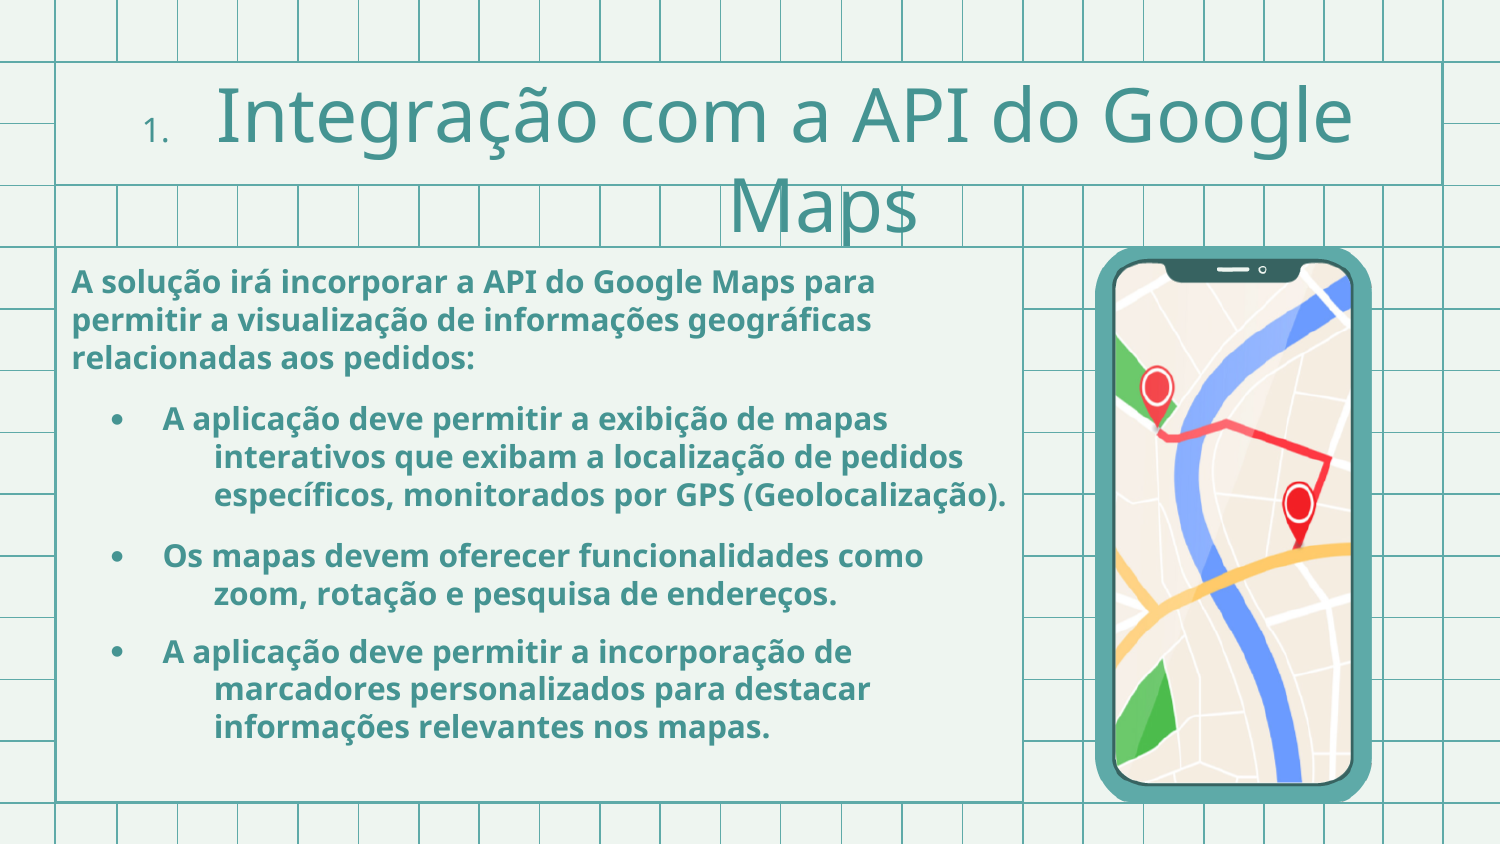

# Integração com a API do Google Maps
A solução irá incorporar a API do Google Maps para permitir a visualização de informações geográficas relacionadas aos pedidos:
A aplicação deve permitir a exibição de mapas interativos que exibam a localização de pedidos específicos, monitorados por GPS (Geolocalização).
Os mapas devem oferecer funcionalidades como zoom, rotação e pesquisa de endereços.
A aplicação deve permitir a incorporação de marcadores personalizados para destacar informações relevantes nos mapas.